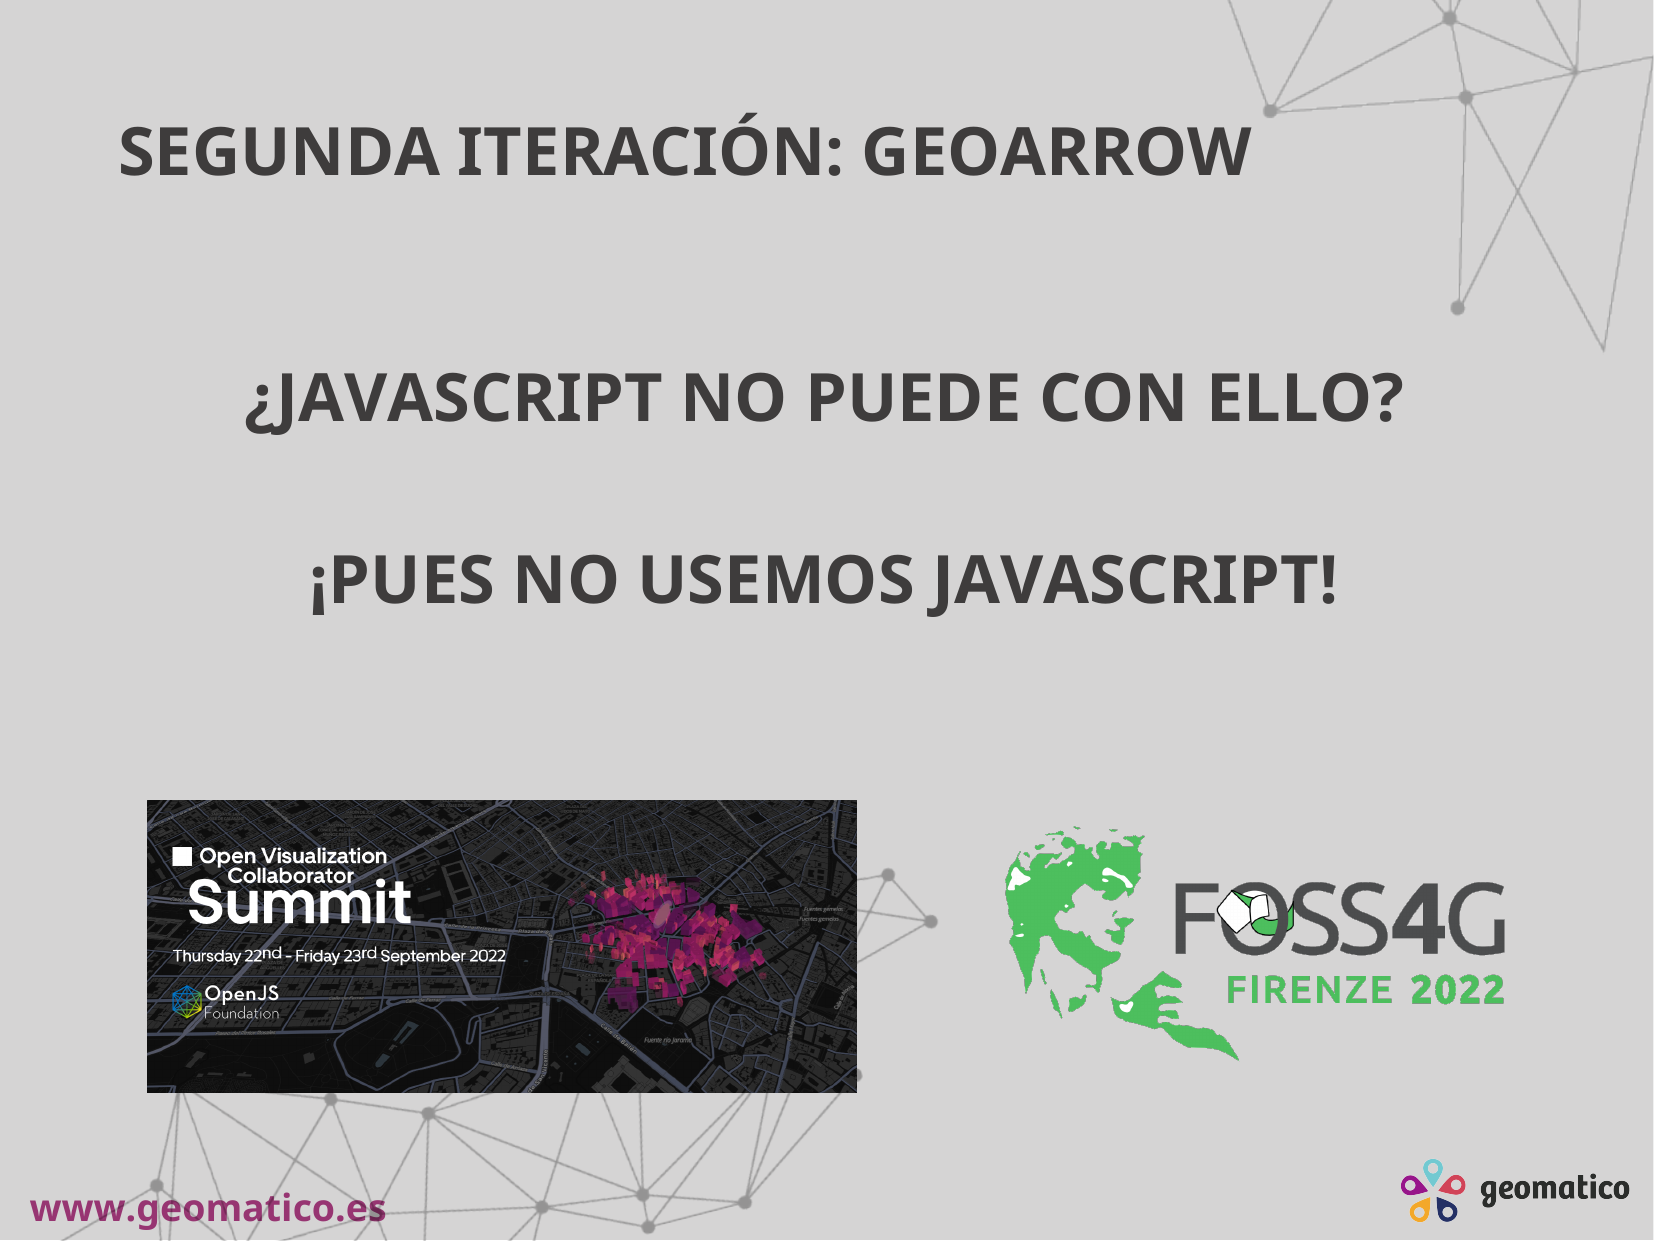

segunda iteración: Geoarrow
¿Javascript no puede con ello?
¡pues no usemos Javascript!